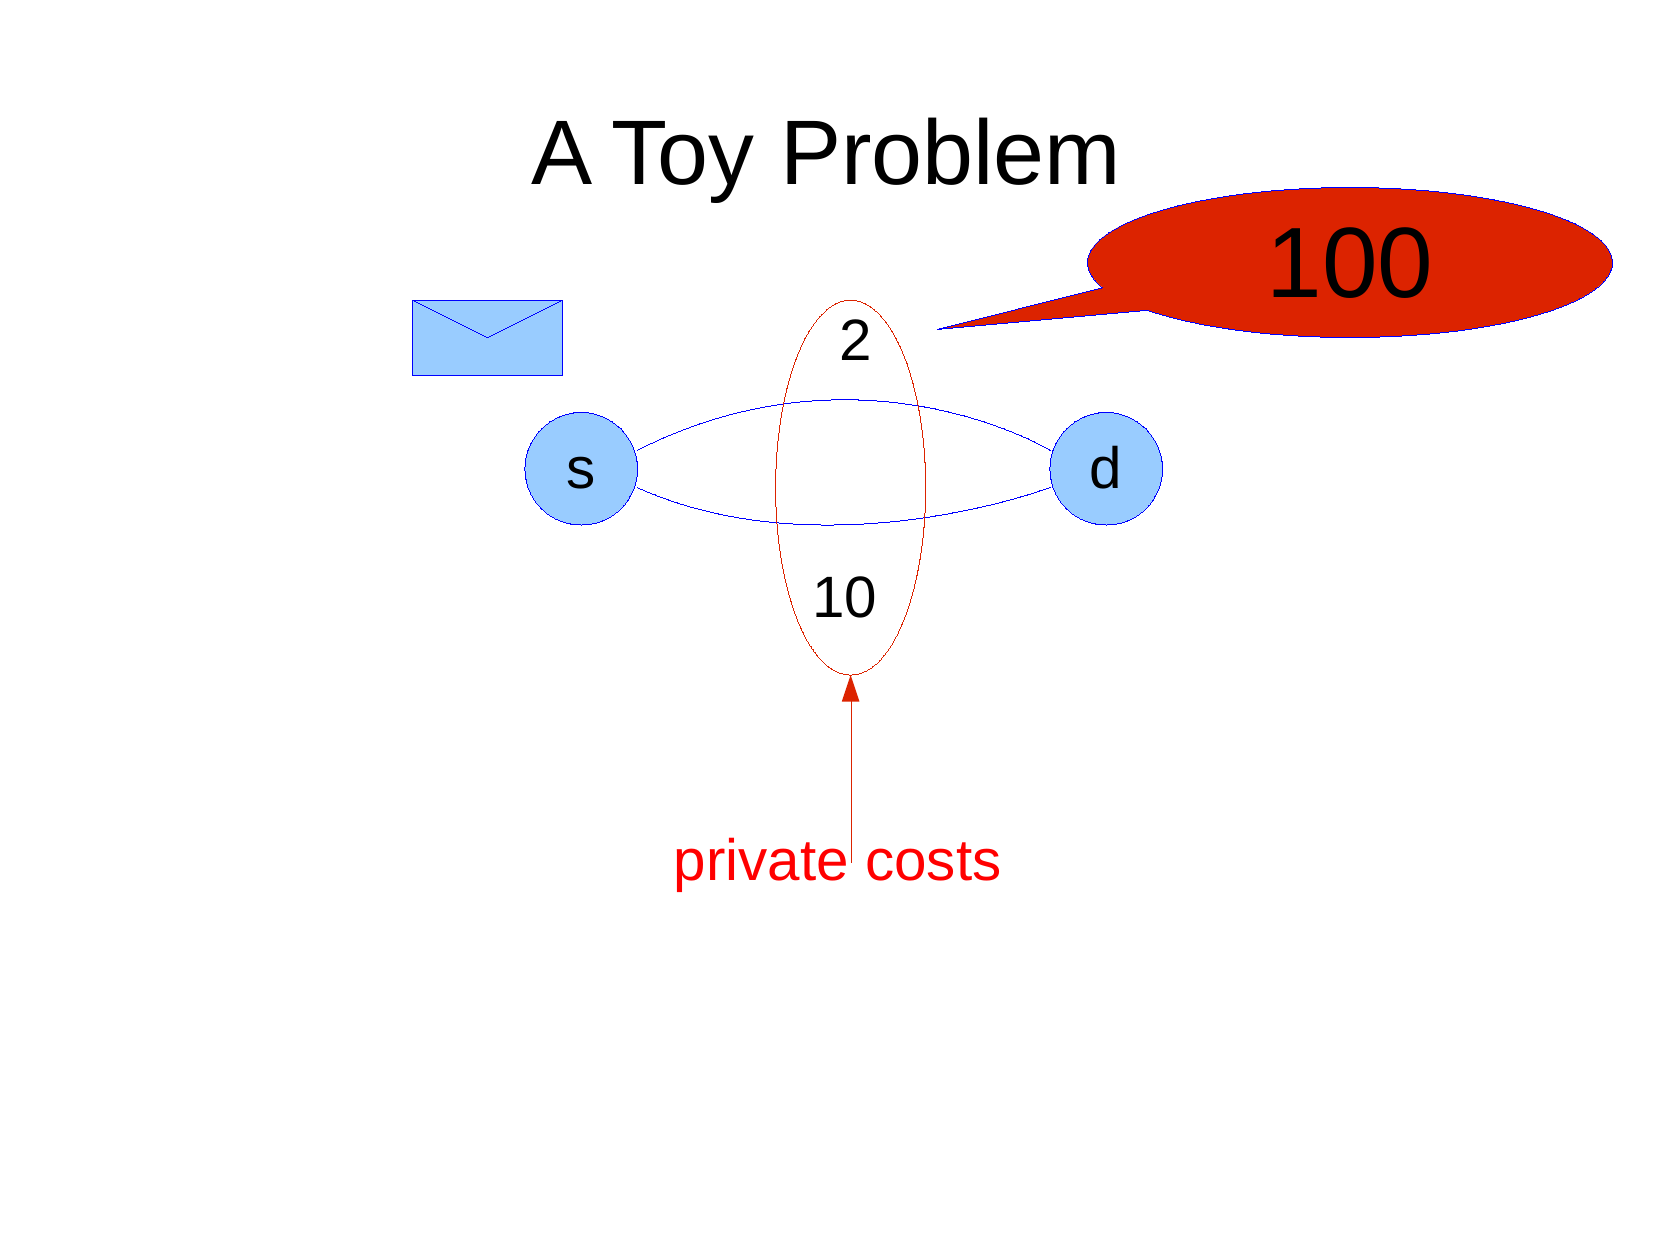

# A Toy Problem
100
private costs
2
s
d
10